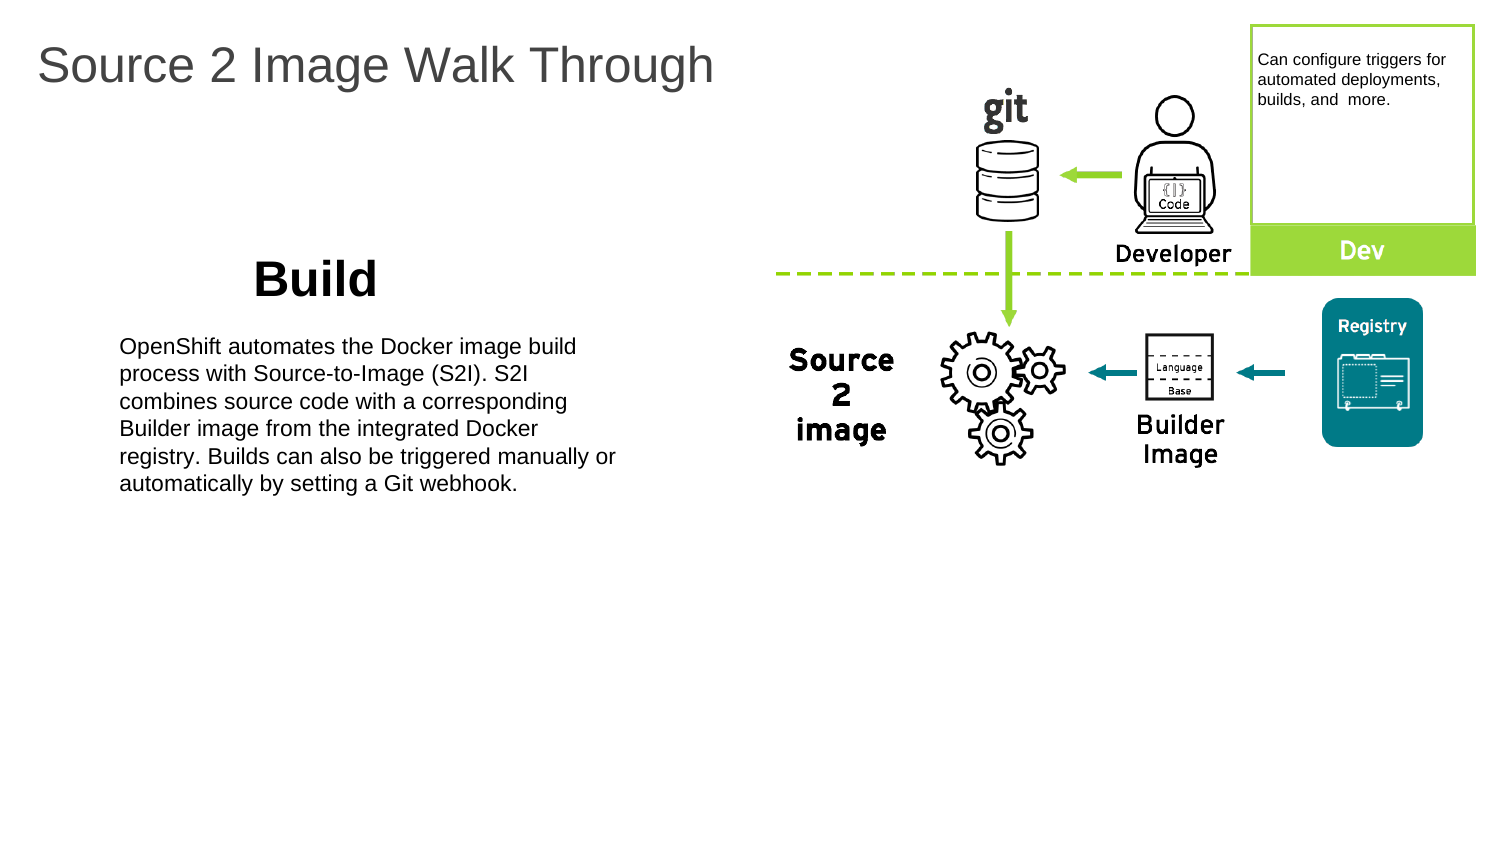

# Source 2 Image Walk Through
Can configure triggers for automated deployments, builds, and more.
Build
OpenShift automates the Docker image build process with Source-to-Image (S2I). S2I combines source code with a corresponding Builder image from the integrated Docker registry. Builds can also be triggered manually or automatically by setting a Git webhook.